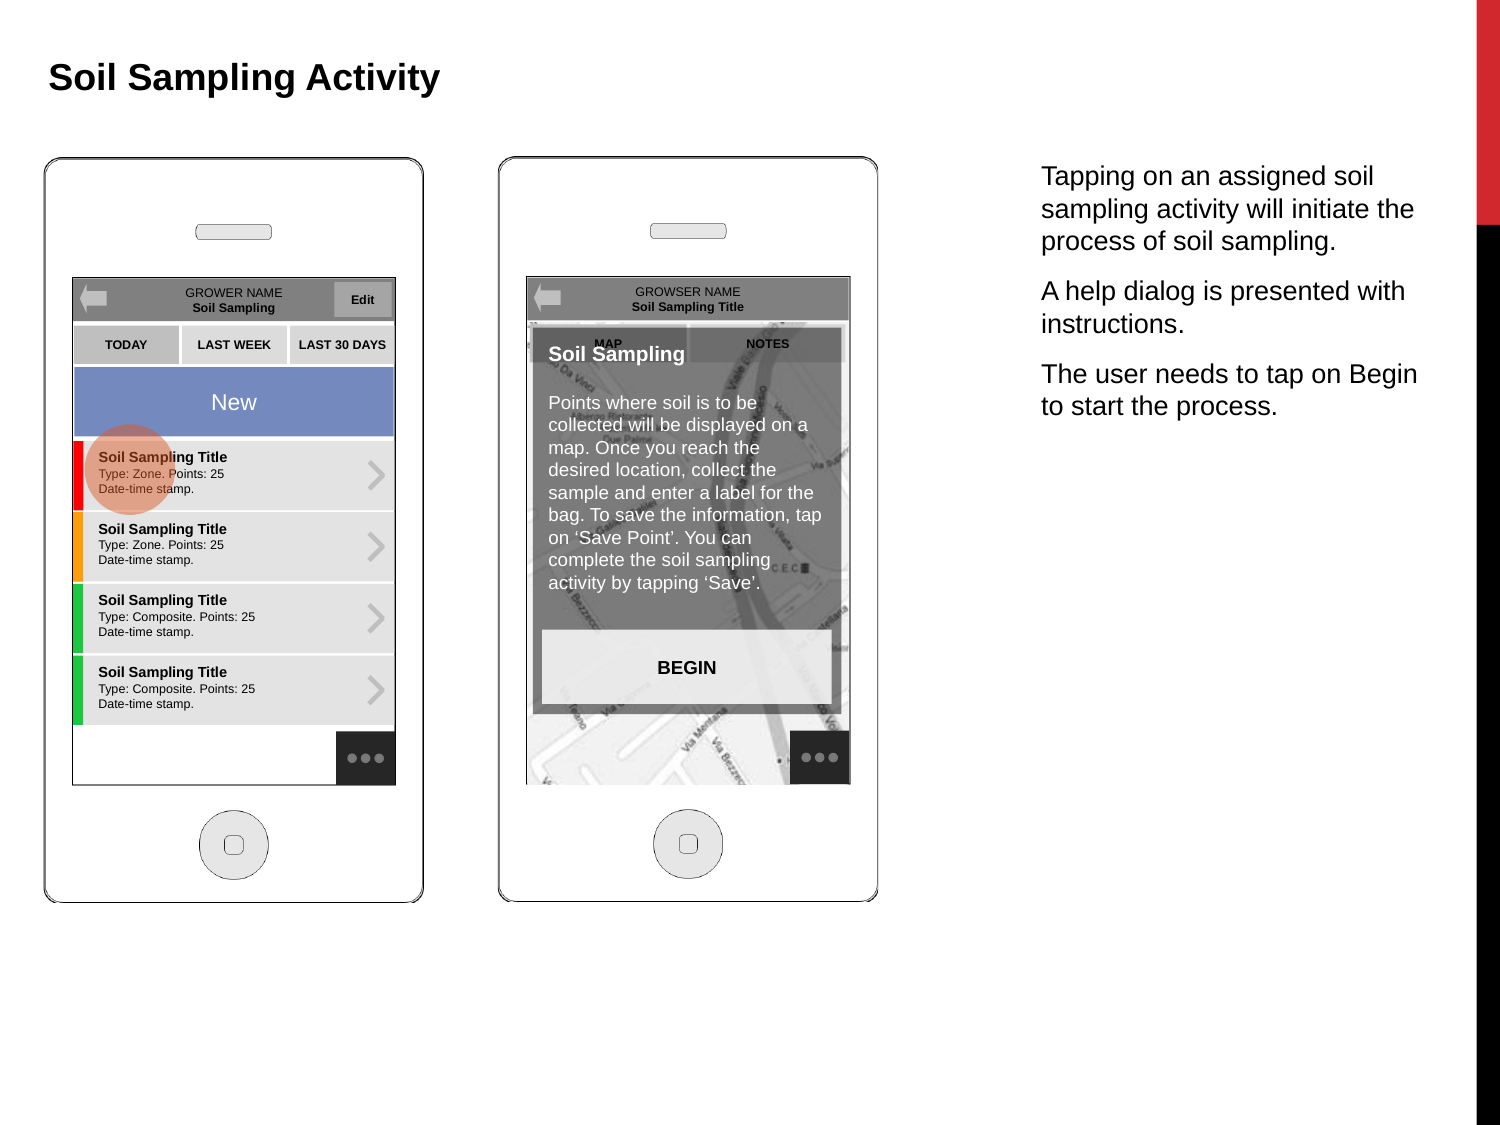

Soil Sampling Activity
Tapping on an assigned soil sampling activity will initiate the process of soil sampling.
A help dialog is presented with instructions.
The user needs to tap on Begin to start the process.
GROWER NAME
Soil Sampling
Edit
TODAY
LAST WEEK
LAST 30 DAYS
New
Soil Sampling Title
Type: Zone. Points: 25
Date-time stamp.
Soil Sampling Title
Type: Zone. Points: 25
Date-time stamp.
Soil Sampling Title
Type: Composite. Points: 25
Date-time stamp.
Soil Sampling Title
Type: Composite. Points: 25
Date-time stamp.
GROWSER NAME
Soil Sampling Title
MAP
NOTES
Soil Sampling
Points where soil is to be collected will be displayed on a map. Once you reach the desired location, collect the sample and enter a label for the bag. To save the information, tap on ‘Save Point’. You can complete the soil sampling activity by tapping ‘Save’.
BEGIN